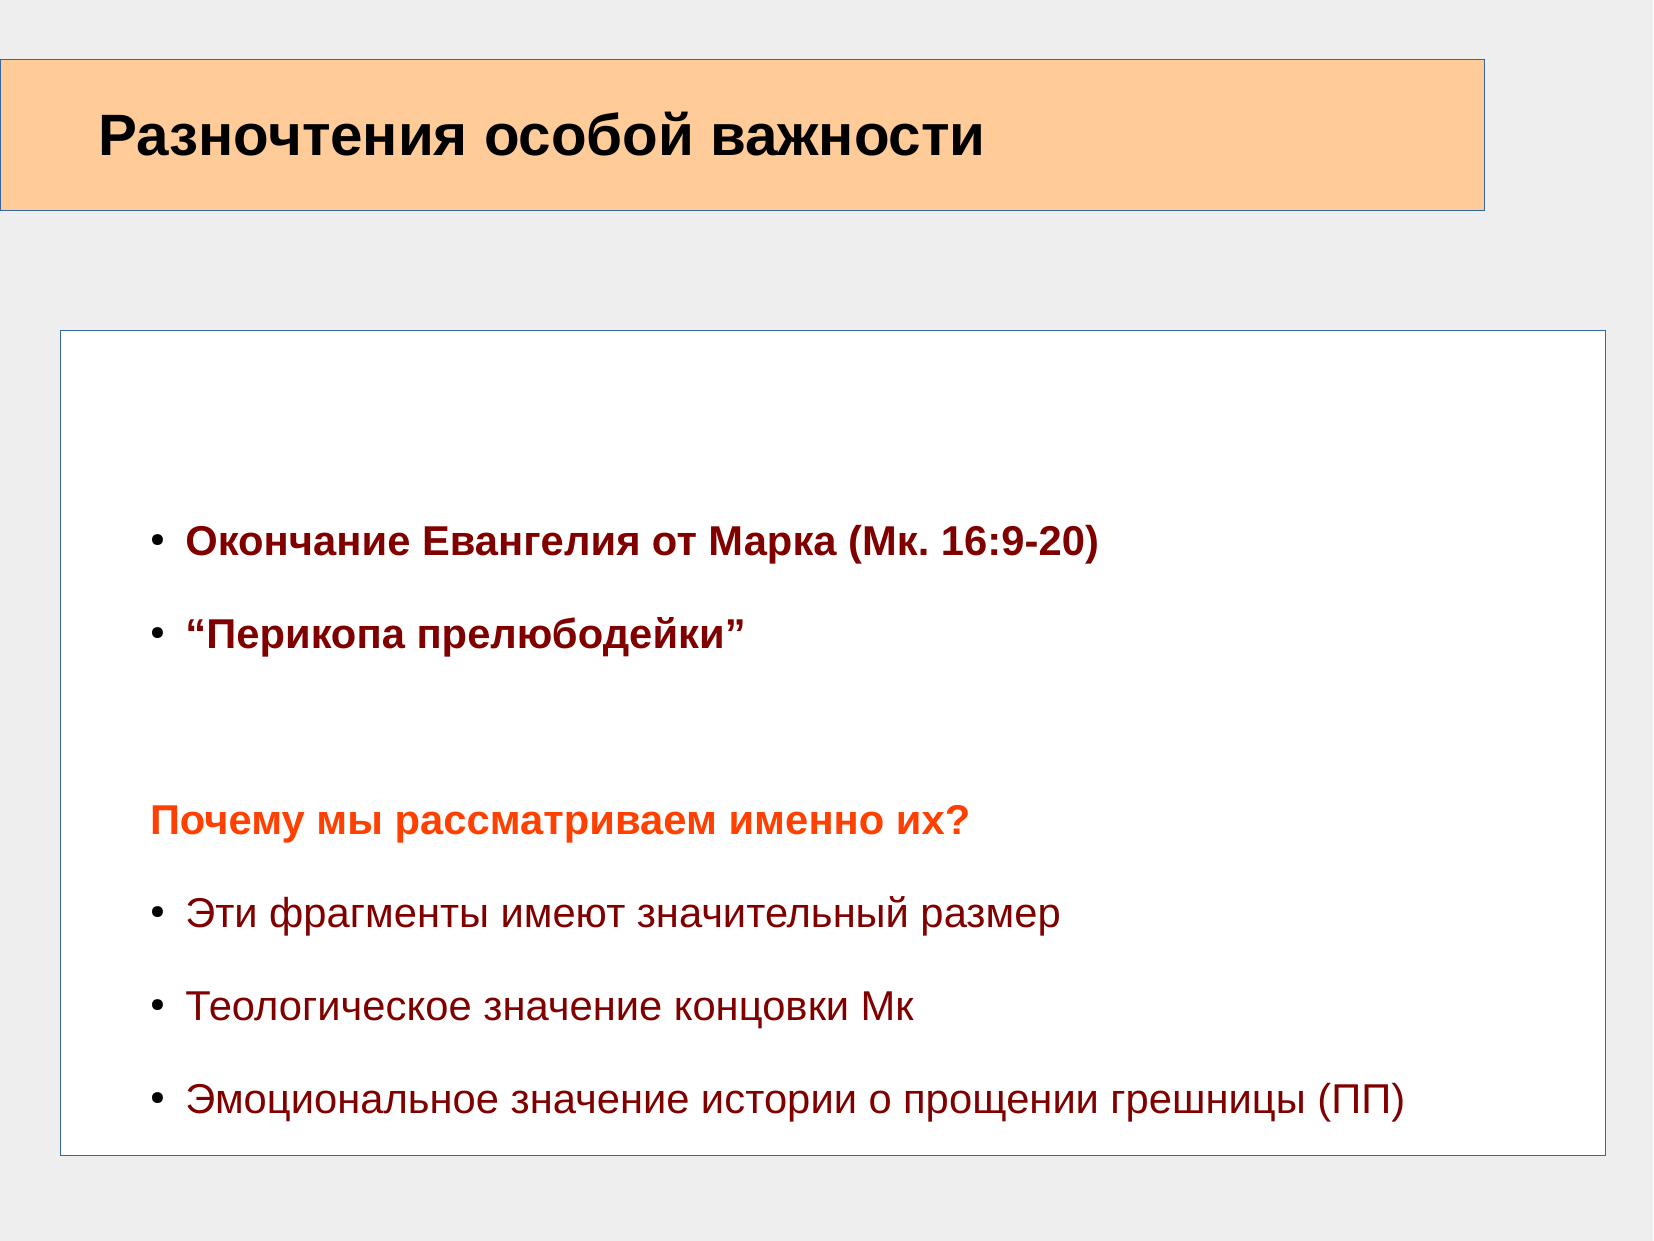

Разночтения особой важности
# Окончание Евангелия от Марка (Мк. 16:9-20)
“Перикопа прелюбодейки”
Почему мы рассматриваем именно их?
Эти фрагменты имеют значительный размер
Теологическое значение концовки Мк
Эмоциональное значение истории о прощении грешницы (ПП)